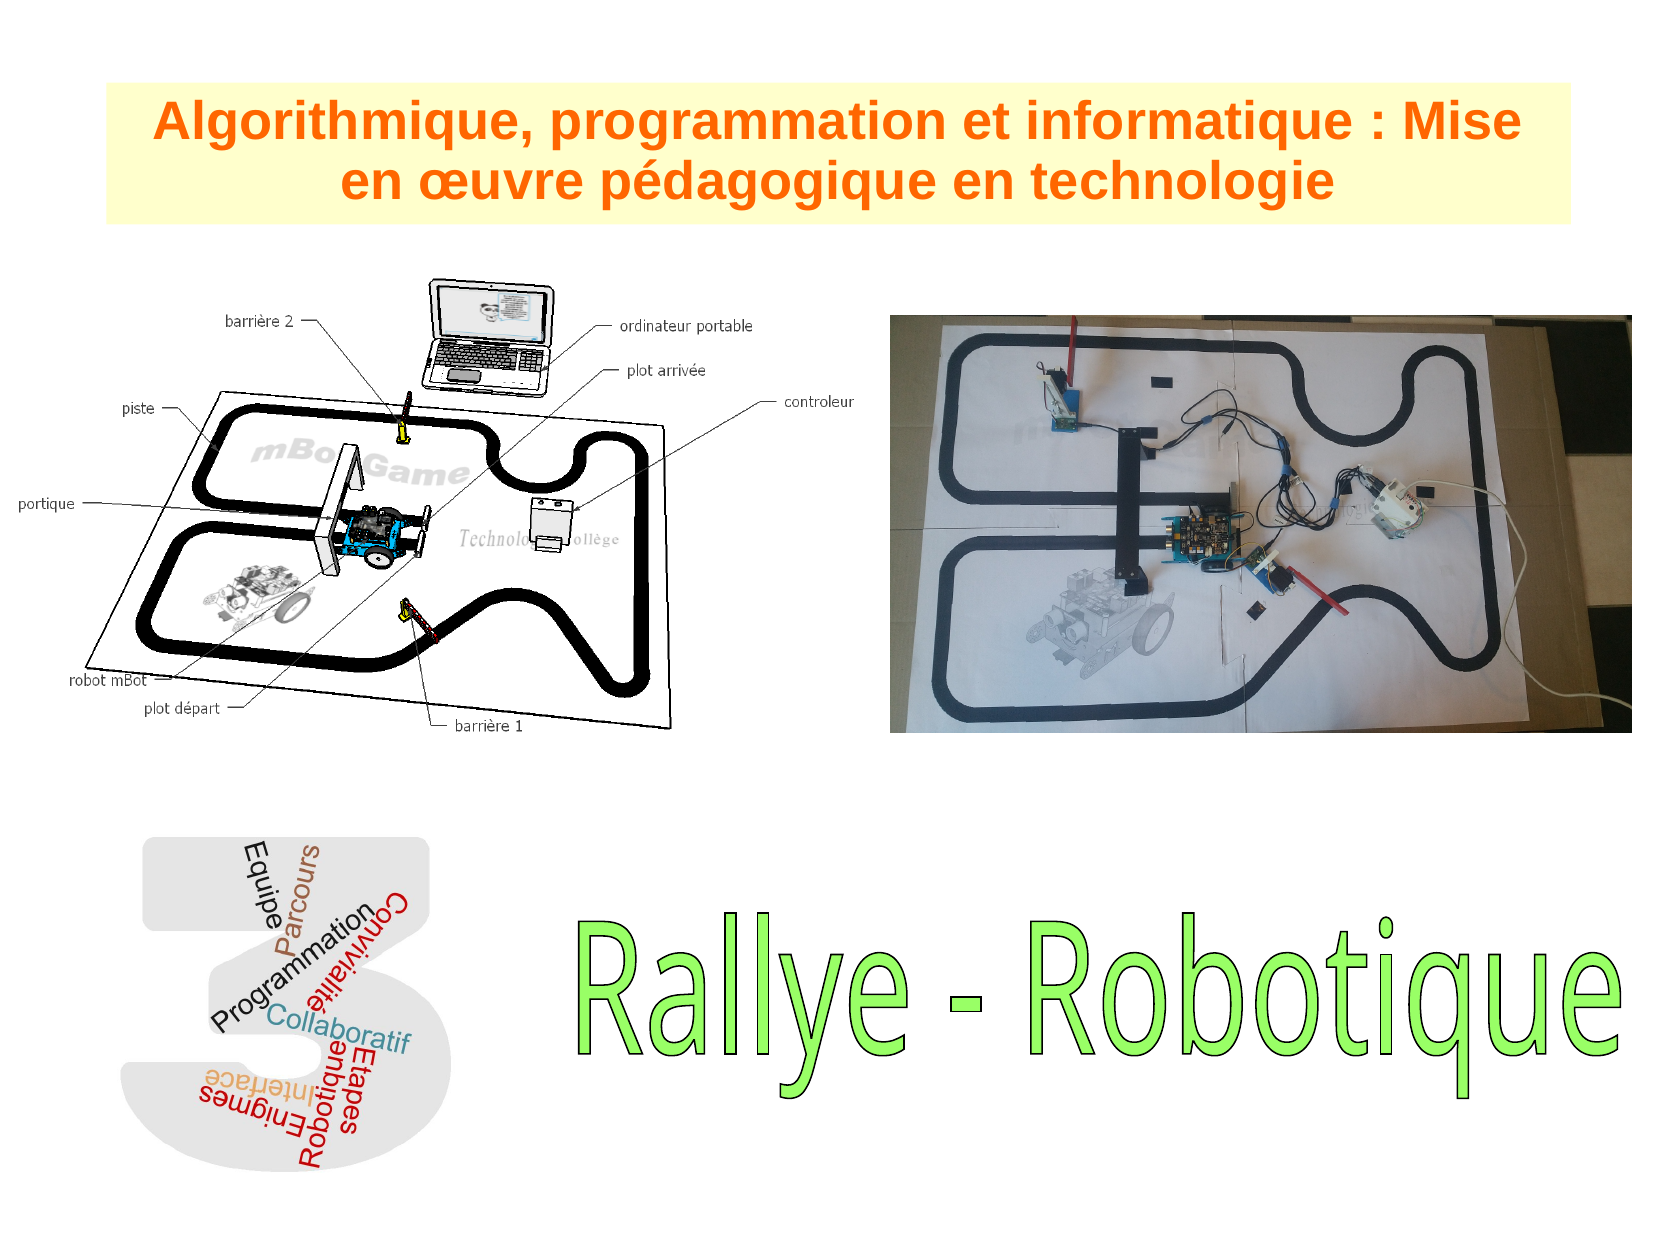

Algorithmique, programmation et informatique : Mise en œuvre pédagogique en technologie
Rallye - Robotique